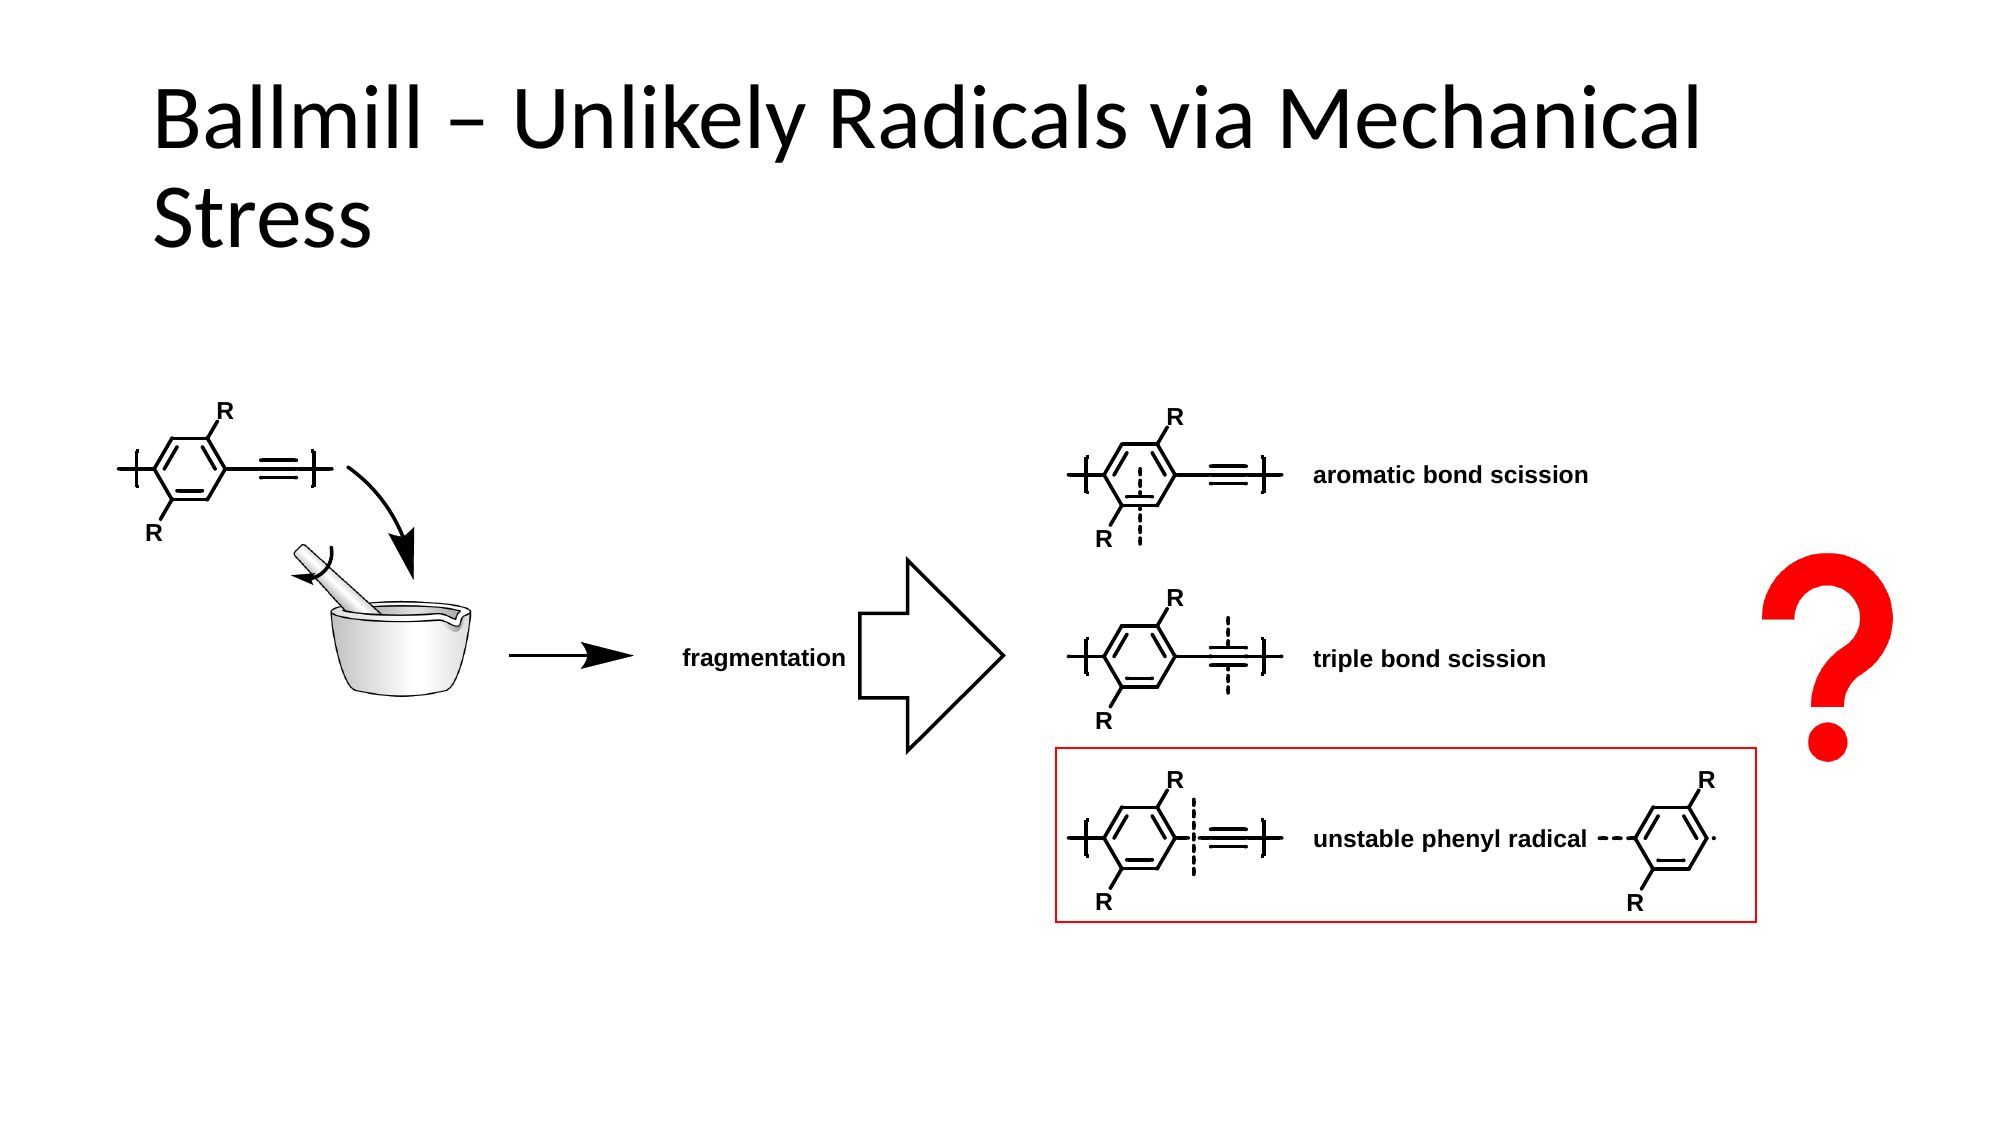

# Ballmill – Unlikely Radicals via Mechanical Stress